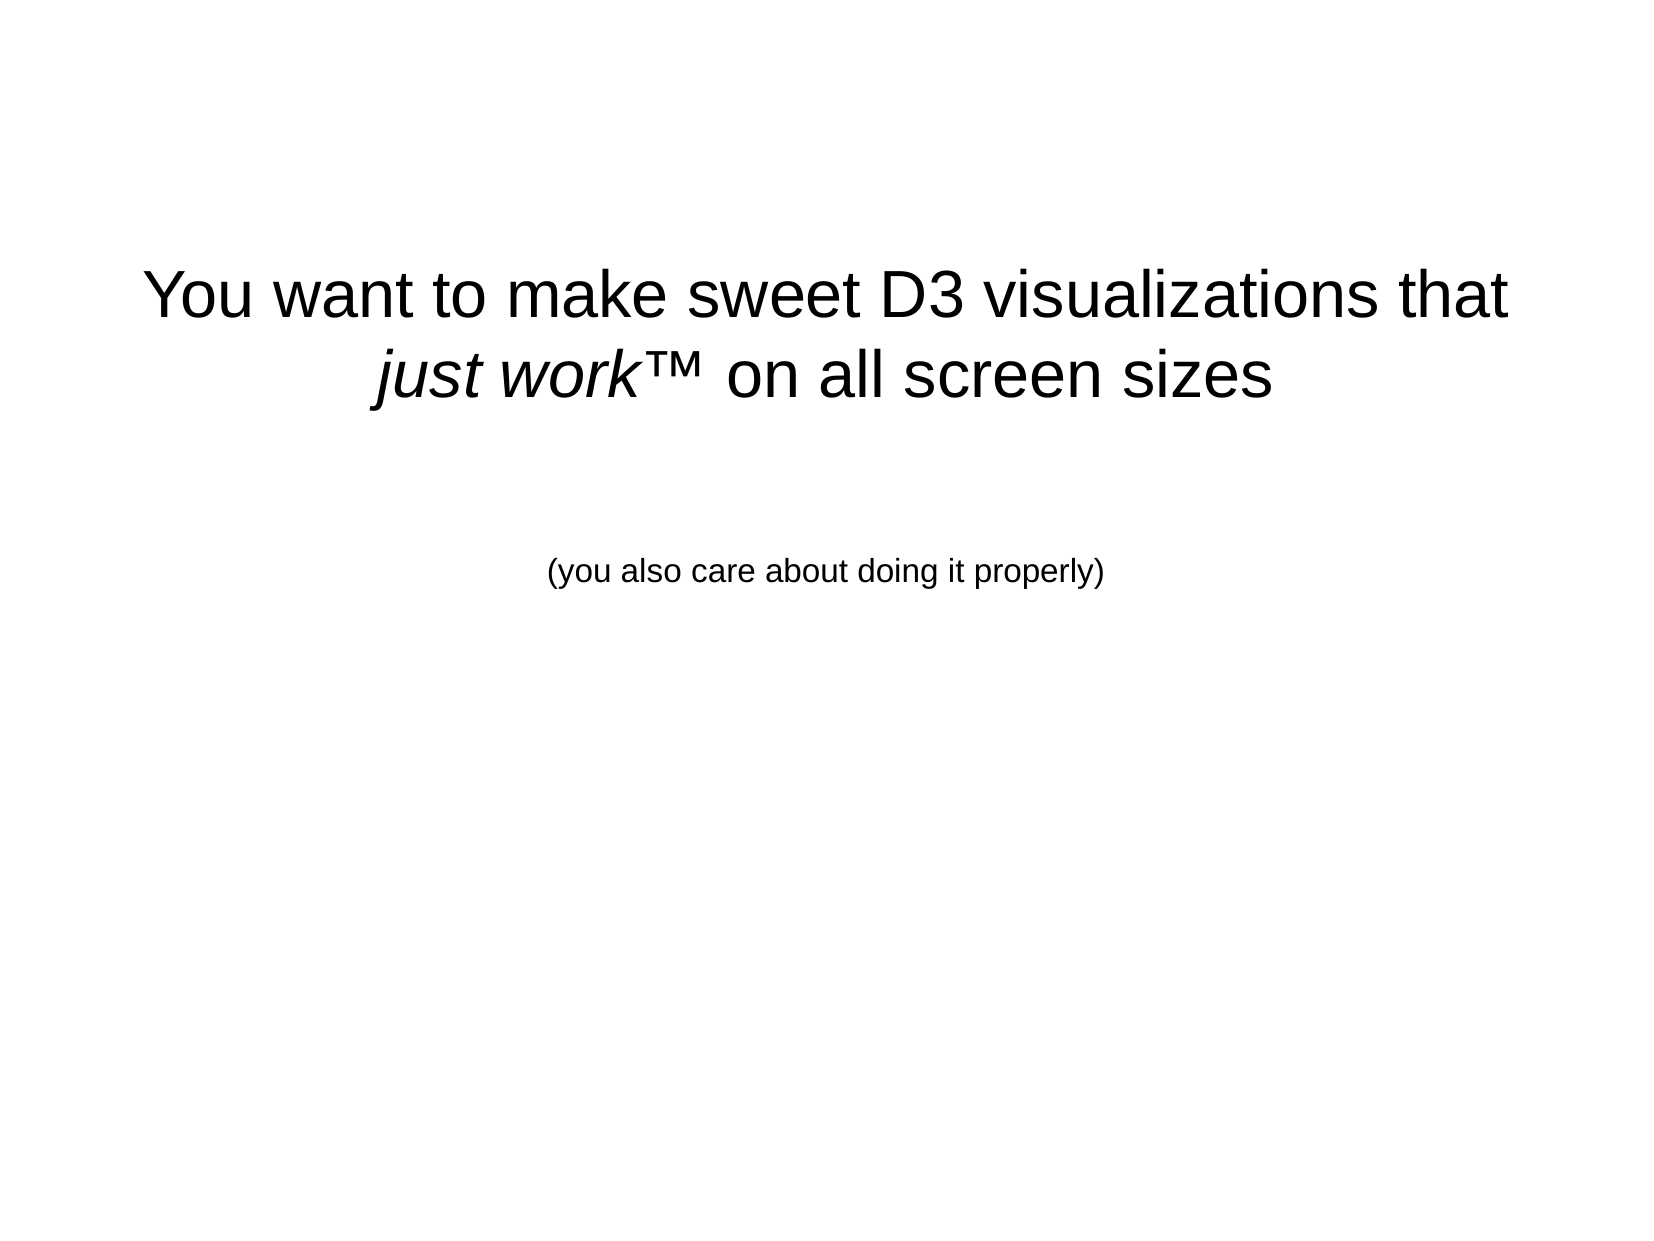

# You want to make sweet D3 visualizations that just work™ on all screen sizes
(you also care about doing it properly)